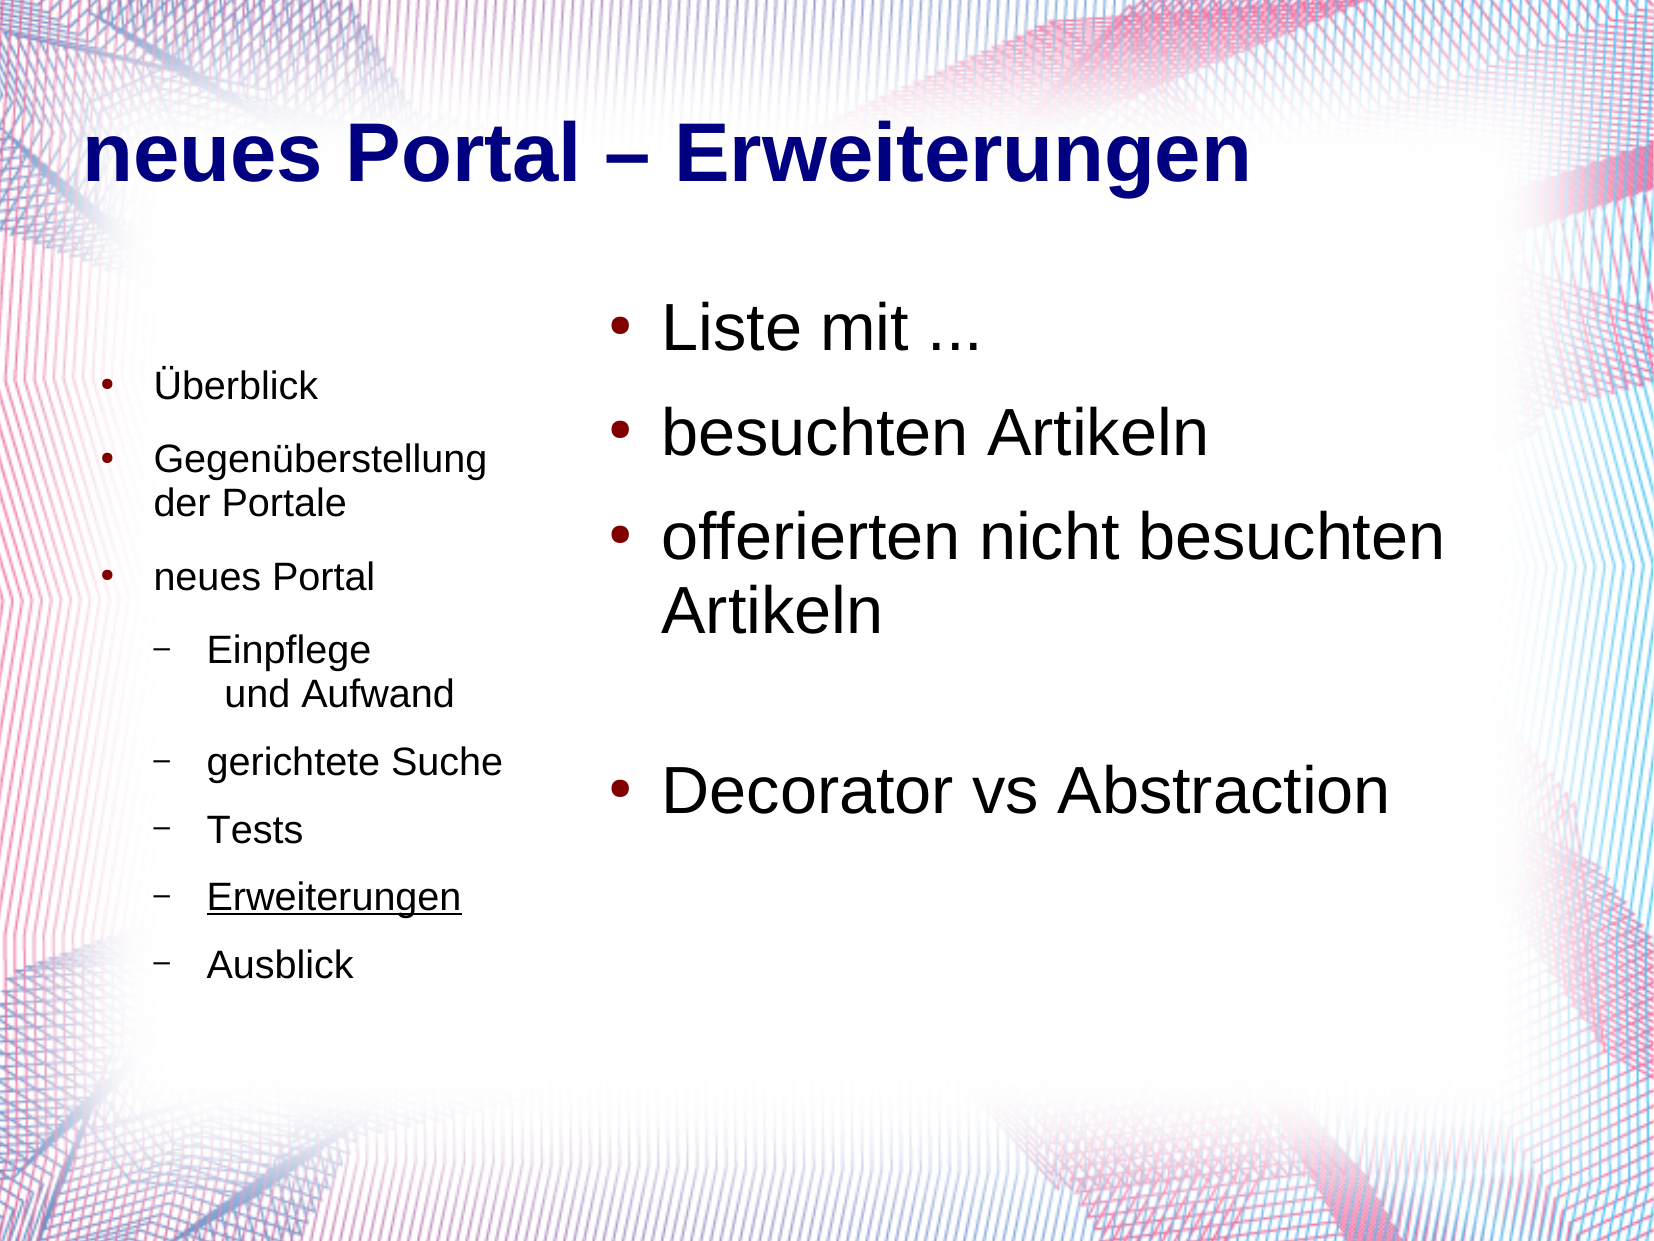

# neues Portal – Erweiterungen
Überblick
Gegenüberstellung der Portale
neues Portal
Einpflege
und Aufwand
gerichtete Suche
Tests
Erweiterungen
Ausblick
Liste mit ...
besuchten Artikeln
offerierten nicht besuchten Artikeln
Decorator vs Abstraction